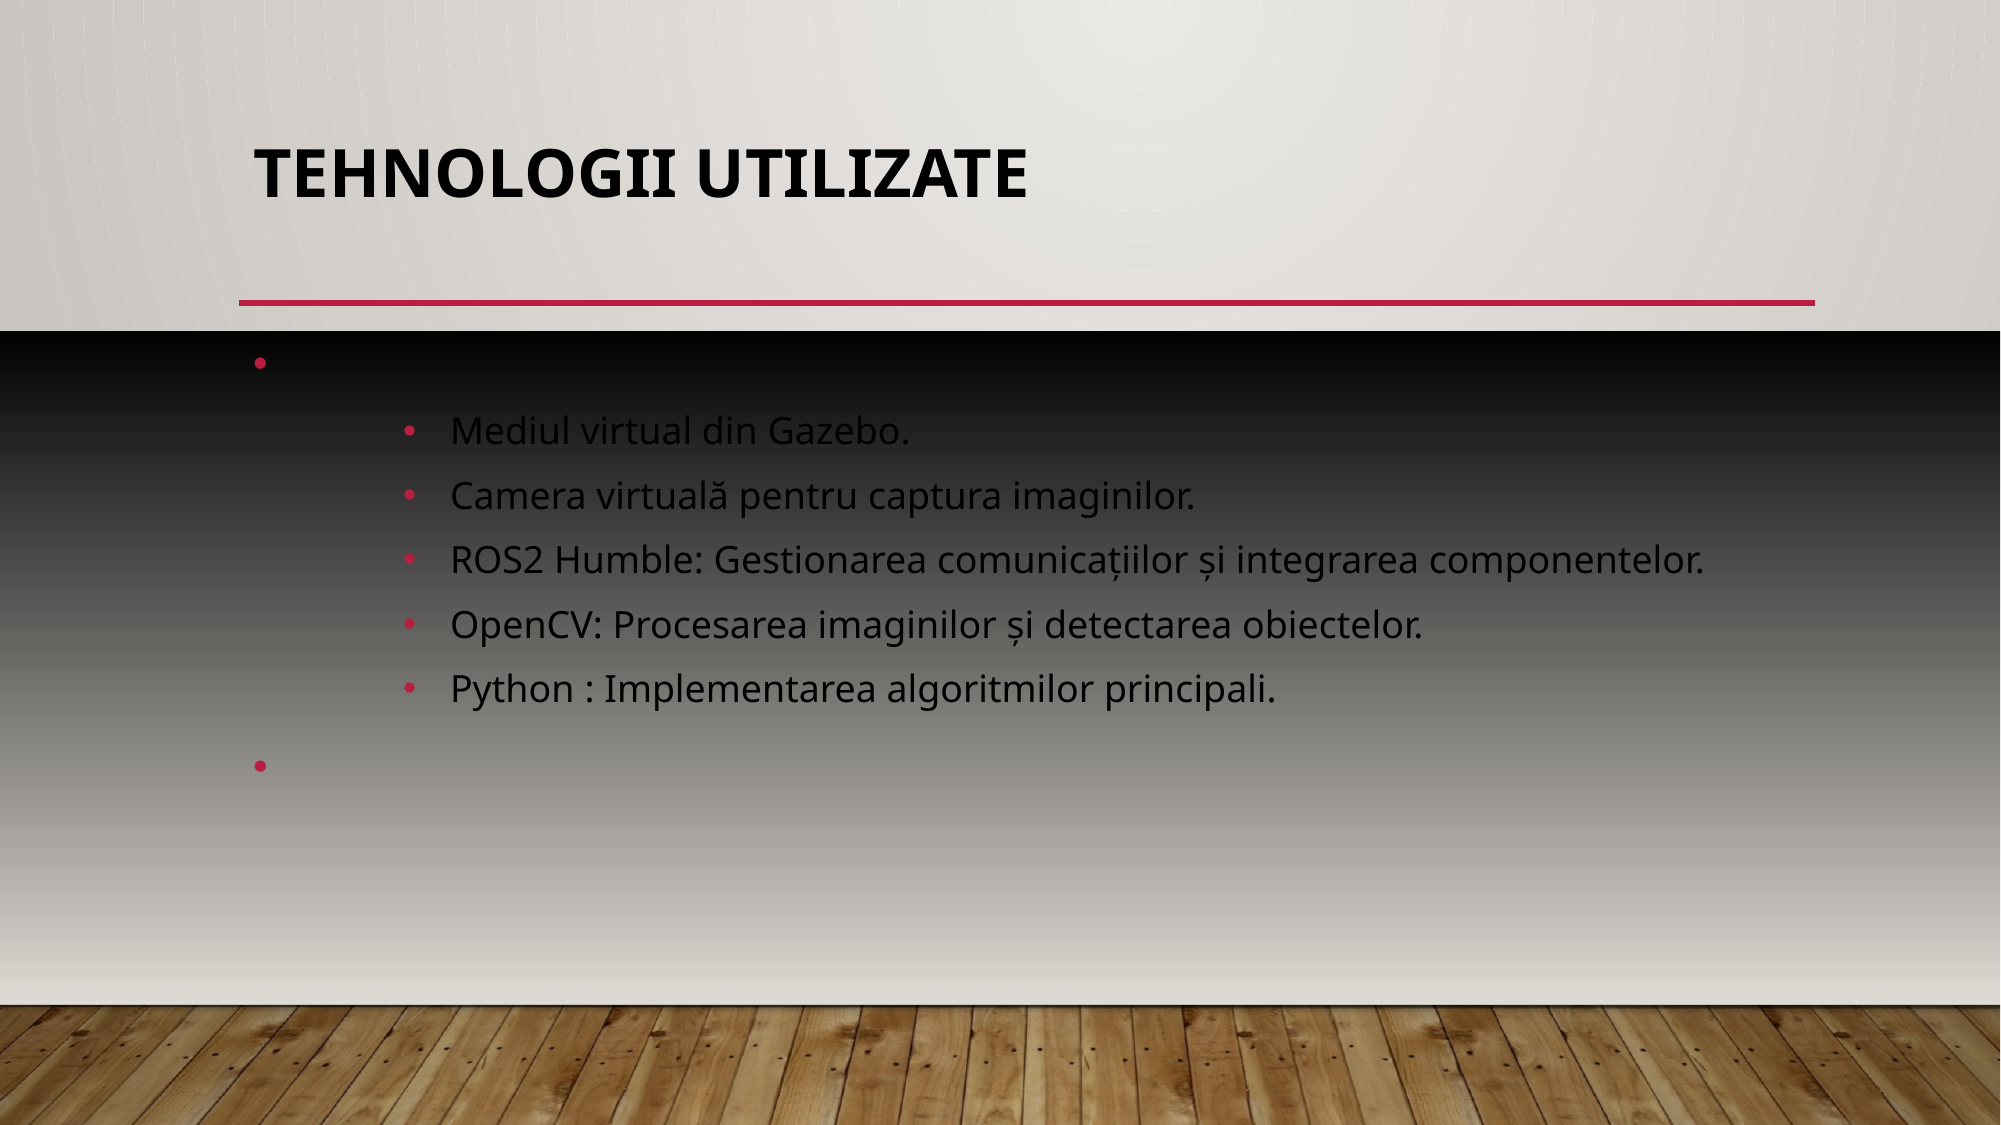

# Tehnologii Utilizate
Mediul virtual din Gazebo.
Camera virtuală pentru captura imaginilor.
ROS2 Humble: Gestionarea comunicațiilor și integrarea componentelor.
OpenCV: Procesarea imaginilor și detectarea obiectelor.
Python : Implementarea algoritmilor principali.